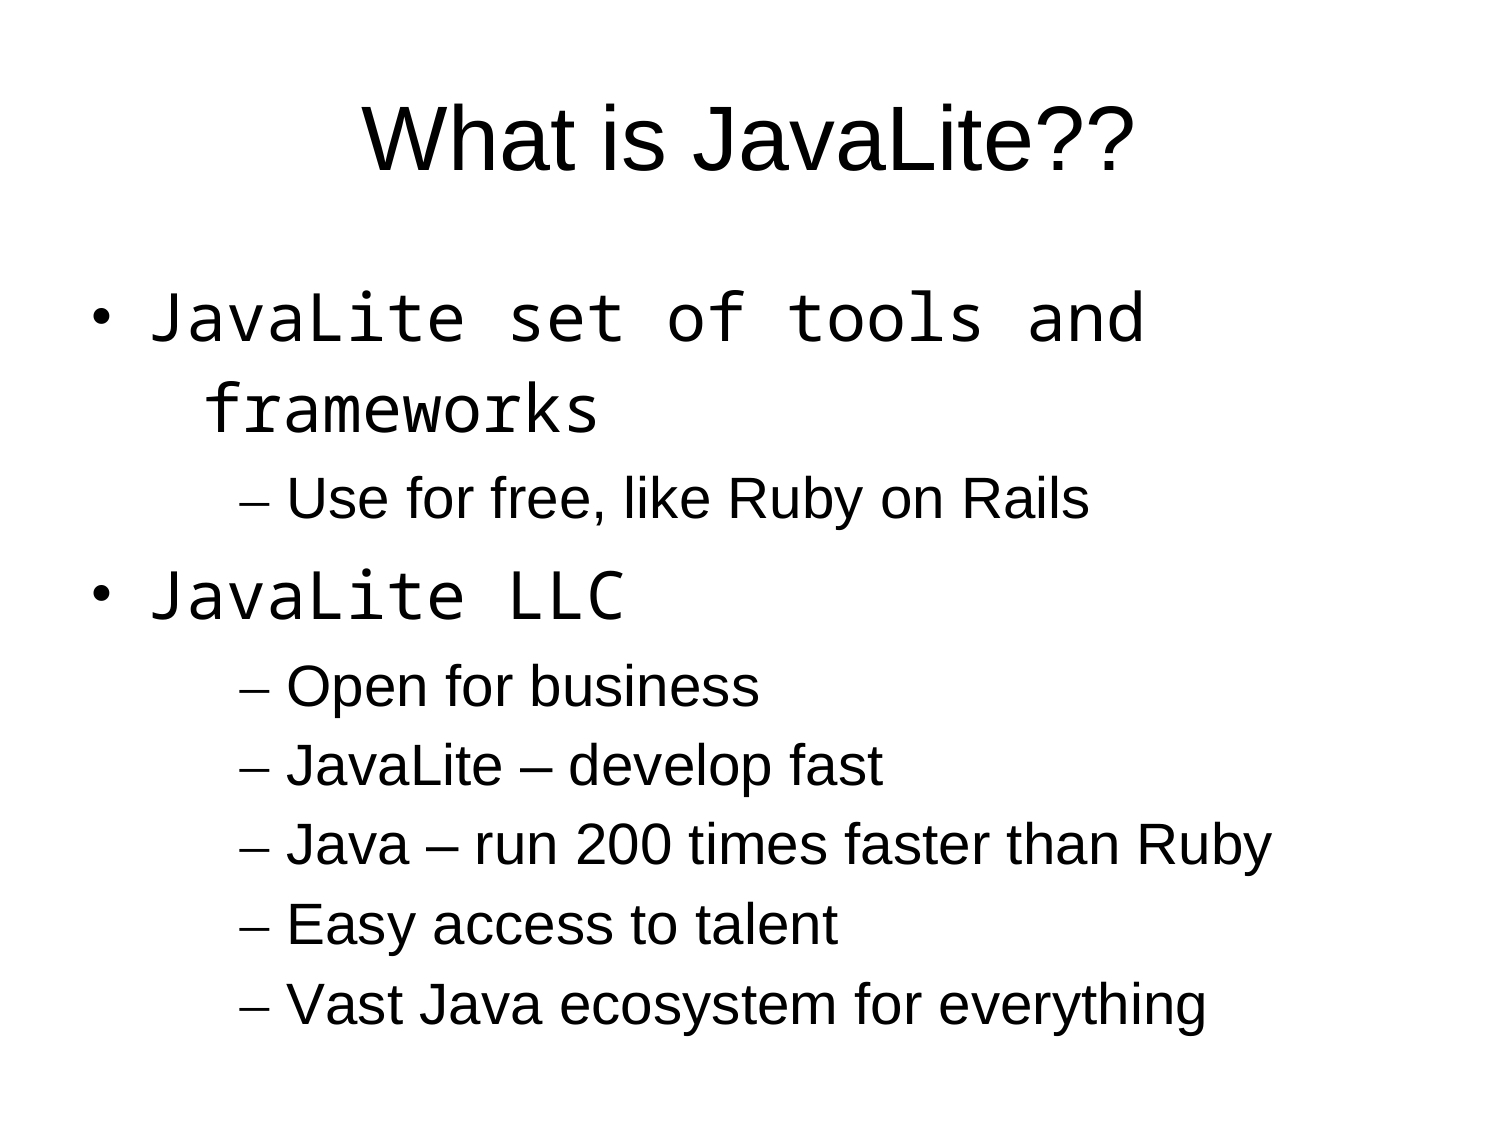

# What is JavaLite??
JavaLite set of tools and frameworks
Use for free, like Ruby on Rails
JavaLite LLC
Open for business
JavaLite – develop fast
Java – run 200 times faster than Ruby
Easy access to talent
Vast Java ecosystem for everything